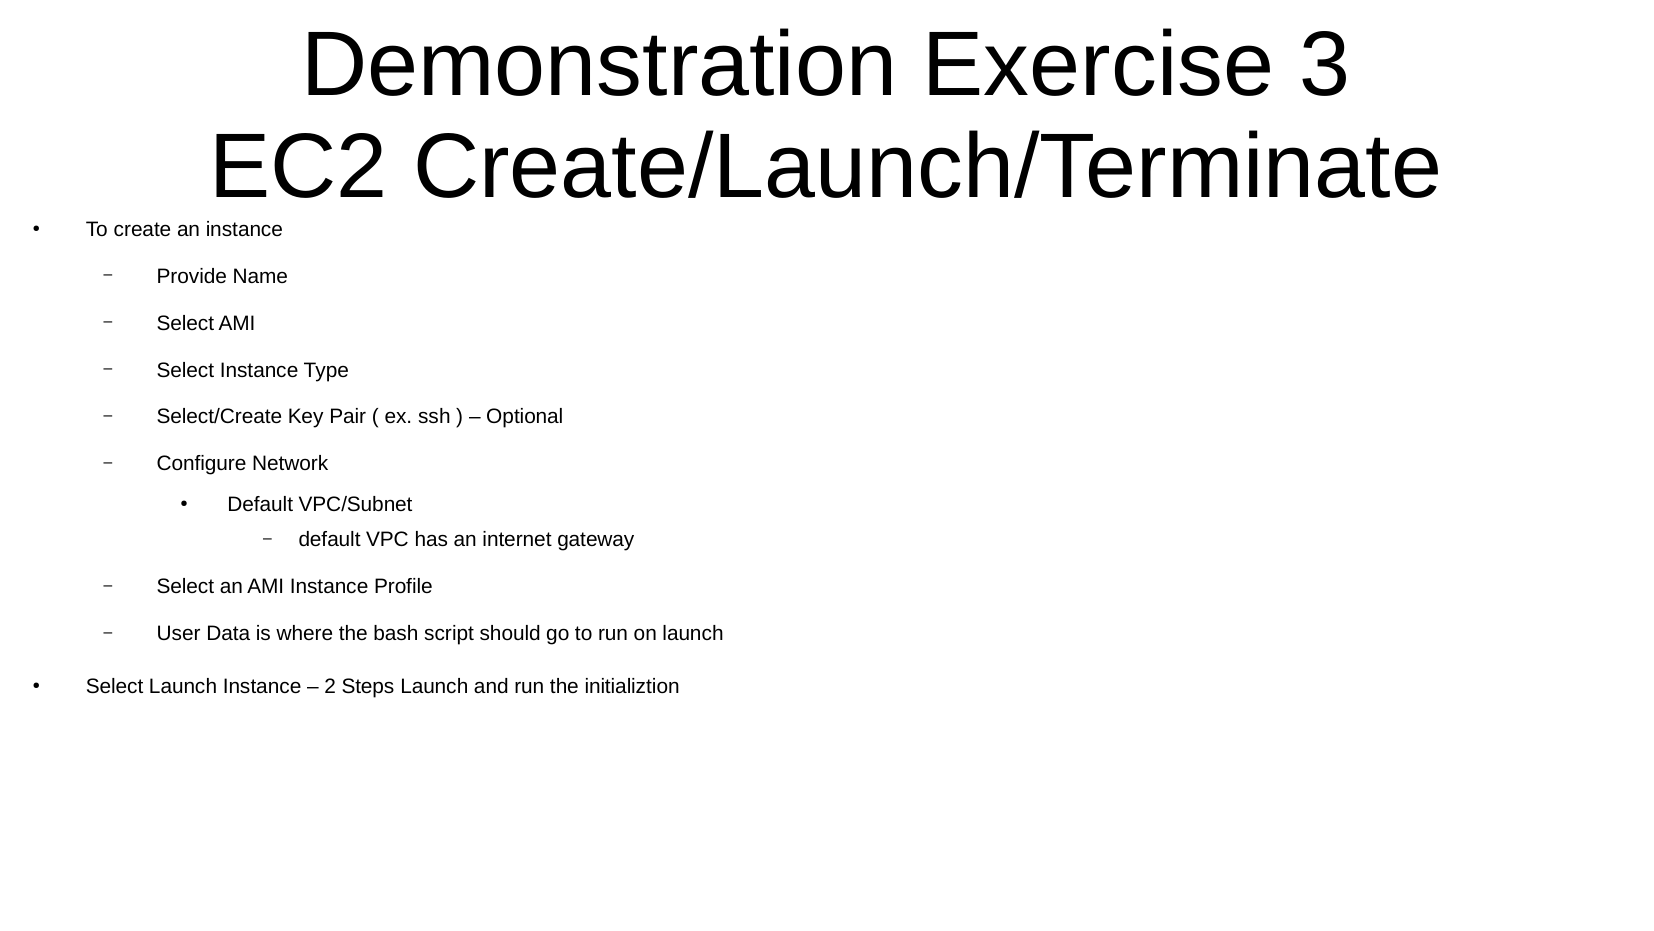

# Demonstration Exercise 3 EC2 Create/Launch/Terminate
To create an instance
Provide Name
Select AMI
Select Instance Type
Select/Create Key Pair ( ex. ssh ) – Optional
Configure Network
Default VPC/Subnet
default VPC has an internet gateway
Select an AMI Instance Profile
User Data is where the bash script should go to run on launch
Select Launch Instance – 2 Steps Launch and run the initializtion